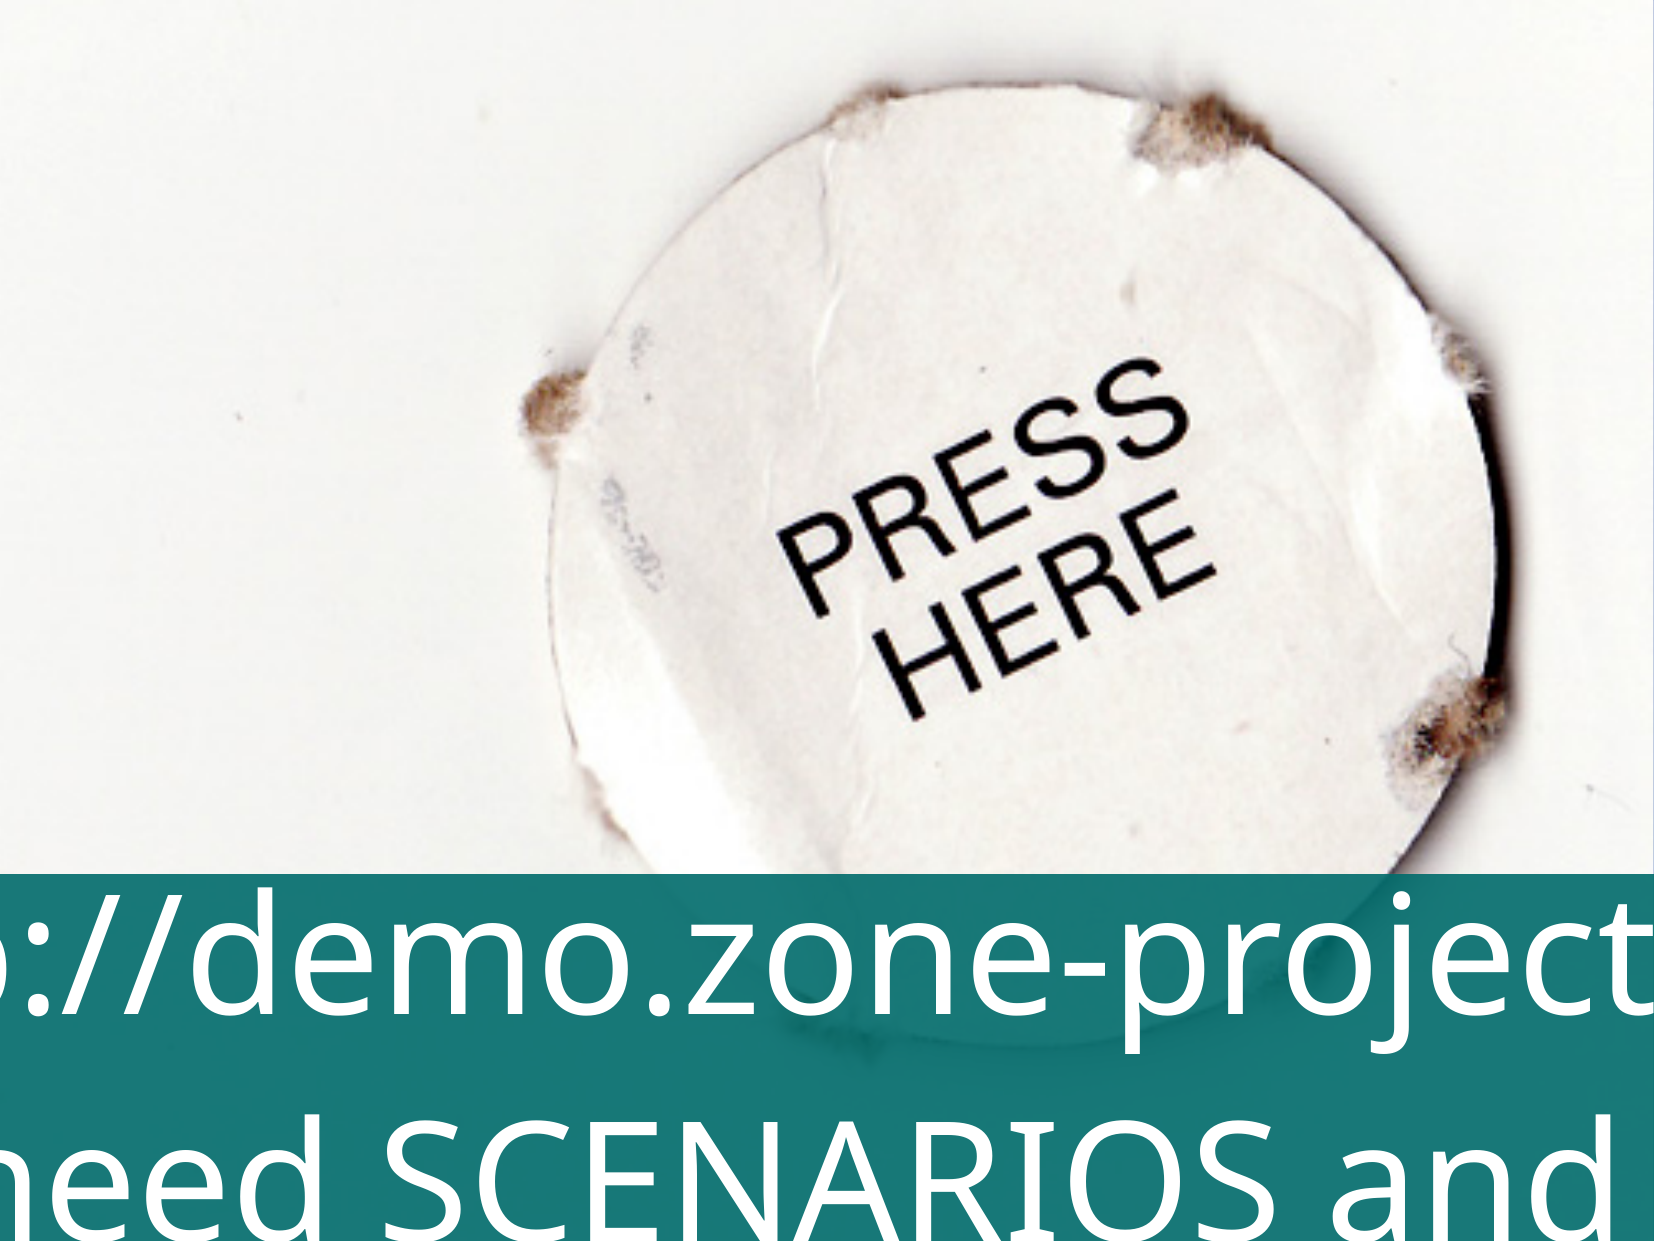

http://demo.zone-project.org
I just need SCENARIOS and FEEDS